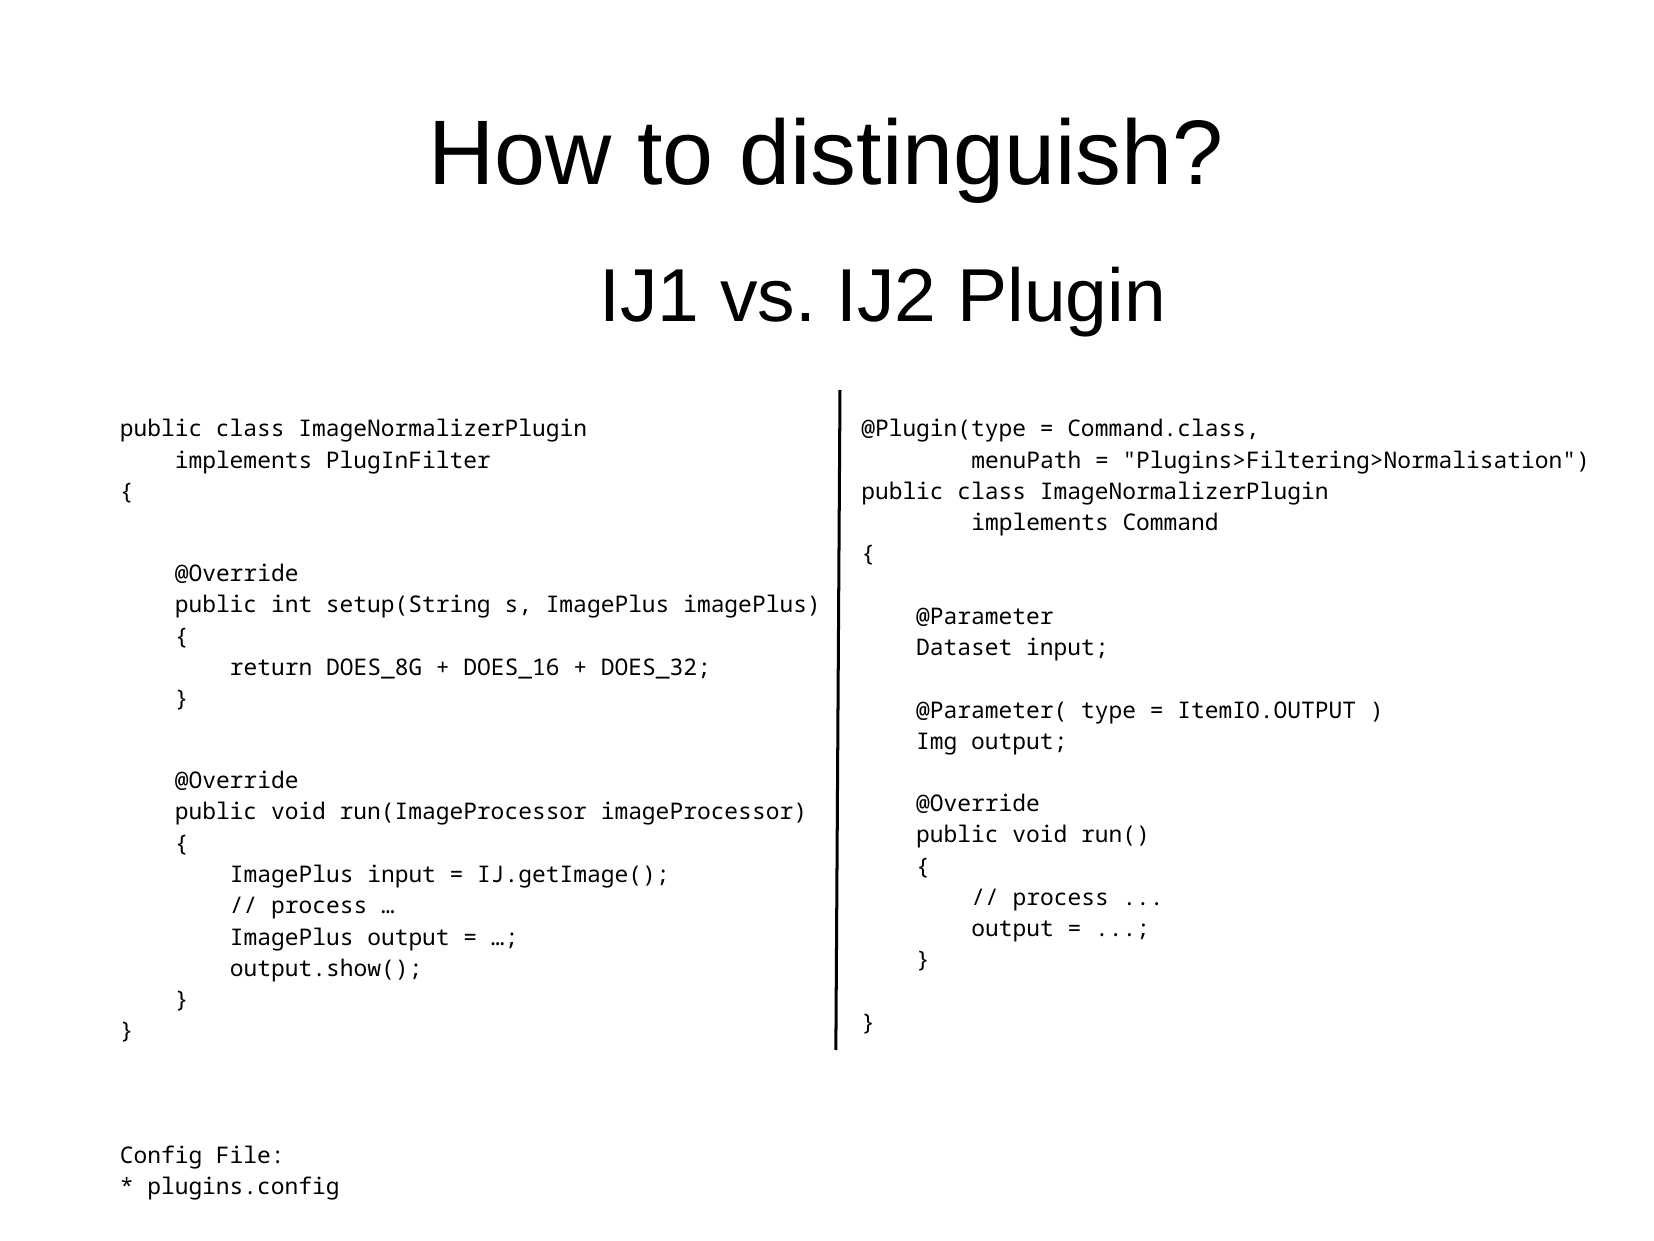

# How to distinguish?
IJ1 vs. IJ2 Plugin
public class ImageNormalizerPlugin
 implements PlugInFilter
{
 @Override
 public int setup(String s, ImagePlus imagePlus)
 {
 return DOES_8G + DOES_16 + DOES_32;
 }
 @Override
 public void run(ImageProcessor imageProcessor)
 {
 ImagePlus input = IJ.getImage();
 // process …
 ImagePlus output = …;
 output.show();
 }
}
Config File:
* plugins.config
@Plugin(type = Command.class,
 menuPath = "Plugins>Filtering>Normalisation")
public class ImageNormalizerPlugin
 implements Command
{
 @Parameter
 Dataset input;
 @Parameter( type = ItemIO.OUTPUT )
 Img output;
 @Override
 public void run()
 {
 // process ...
 output = ...;
 }
}